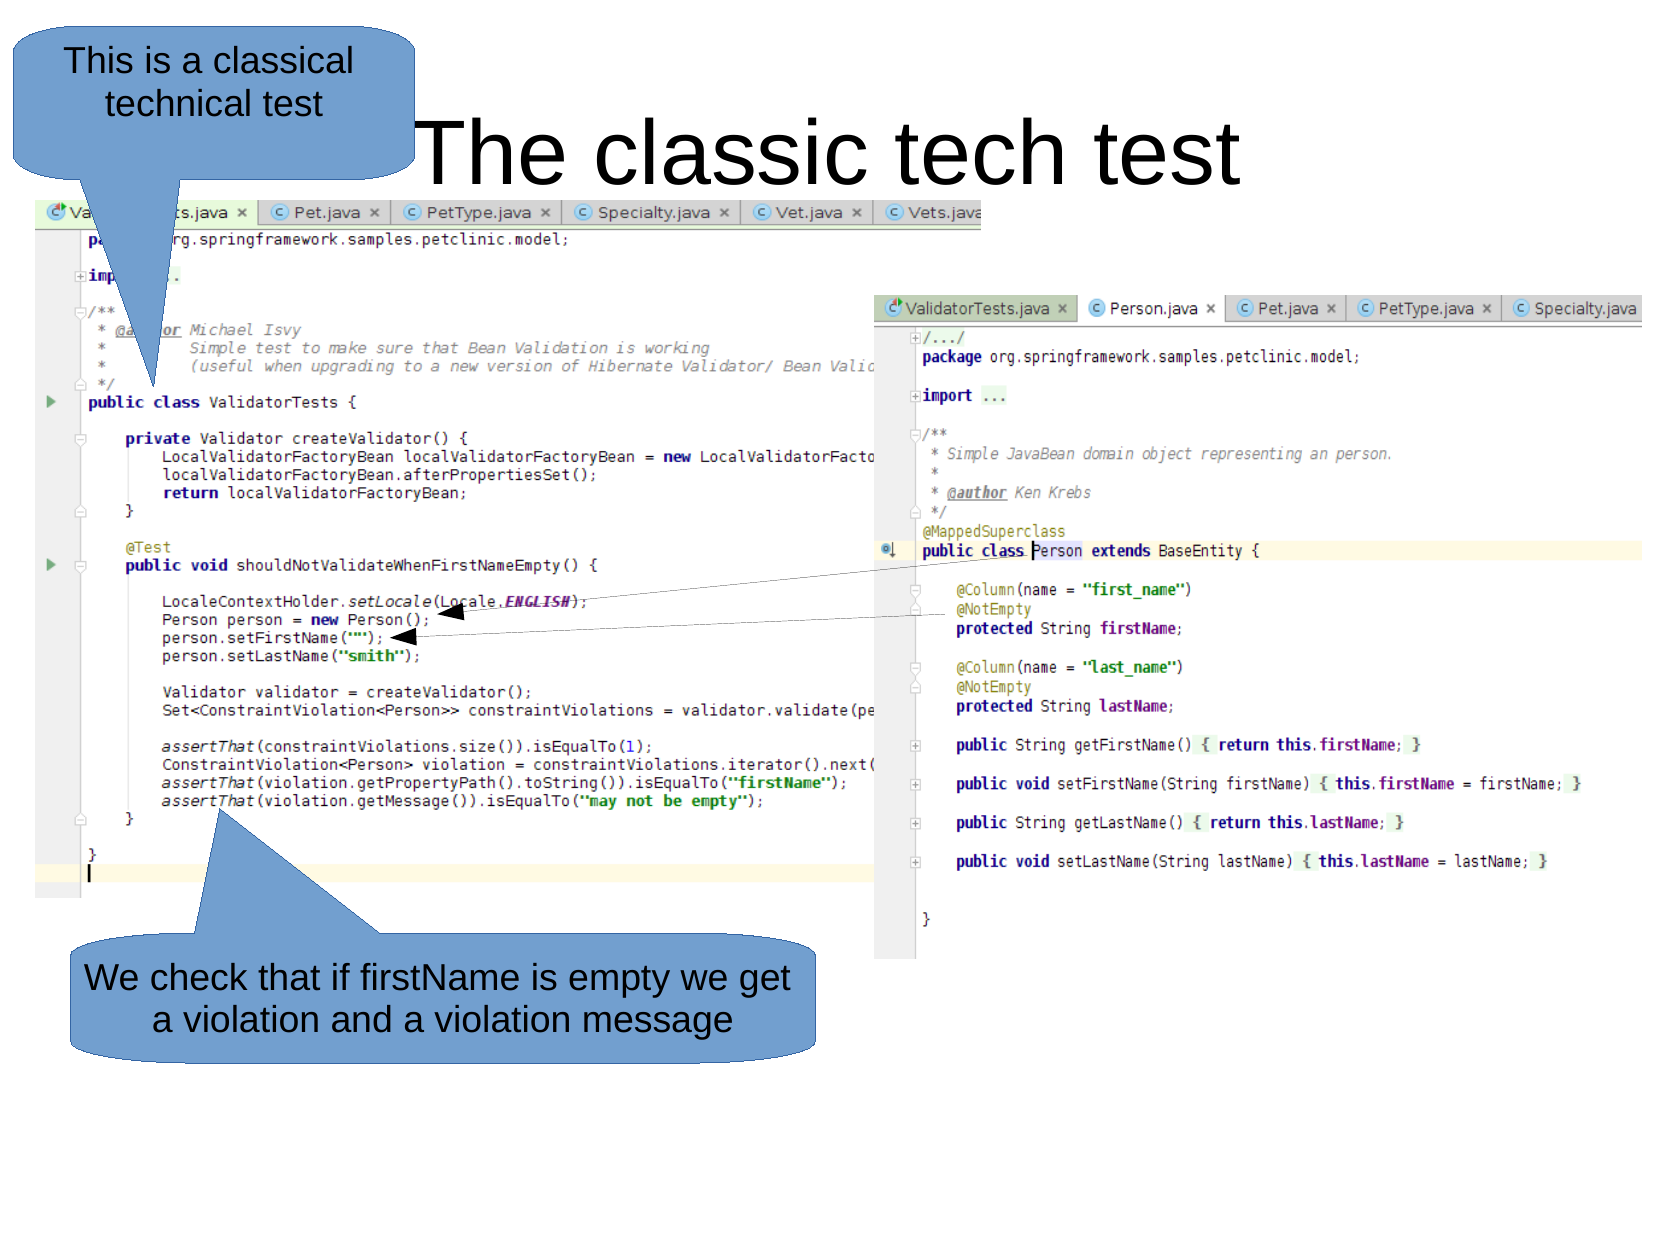

This is a classical
technical test
# The classic tech test
We check that if firstName is empty we get
a violation and a violation message